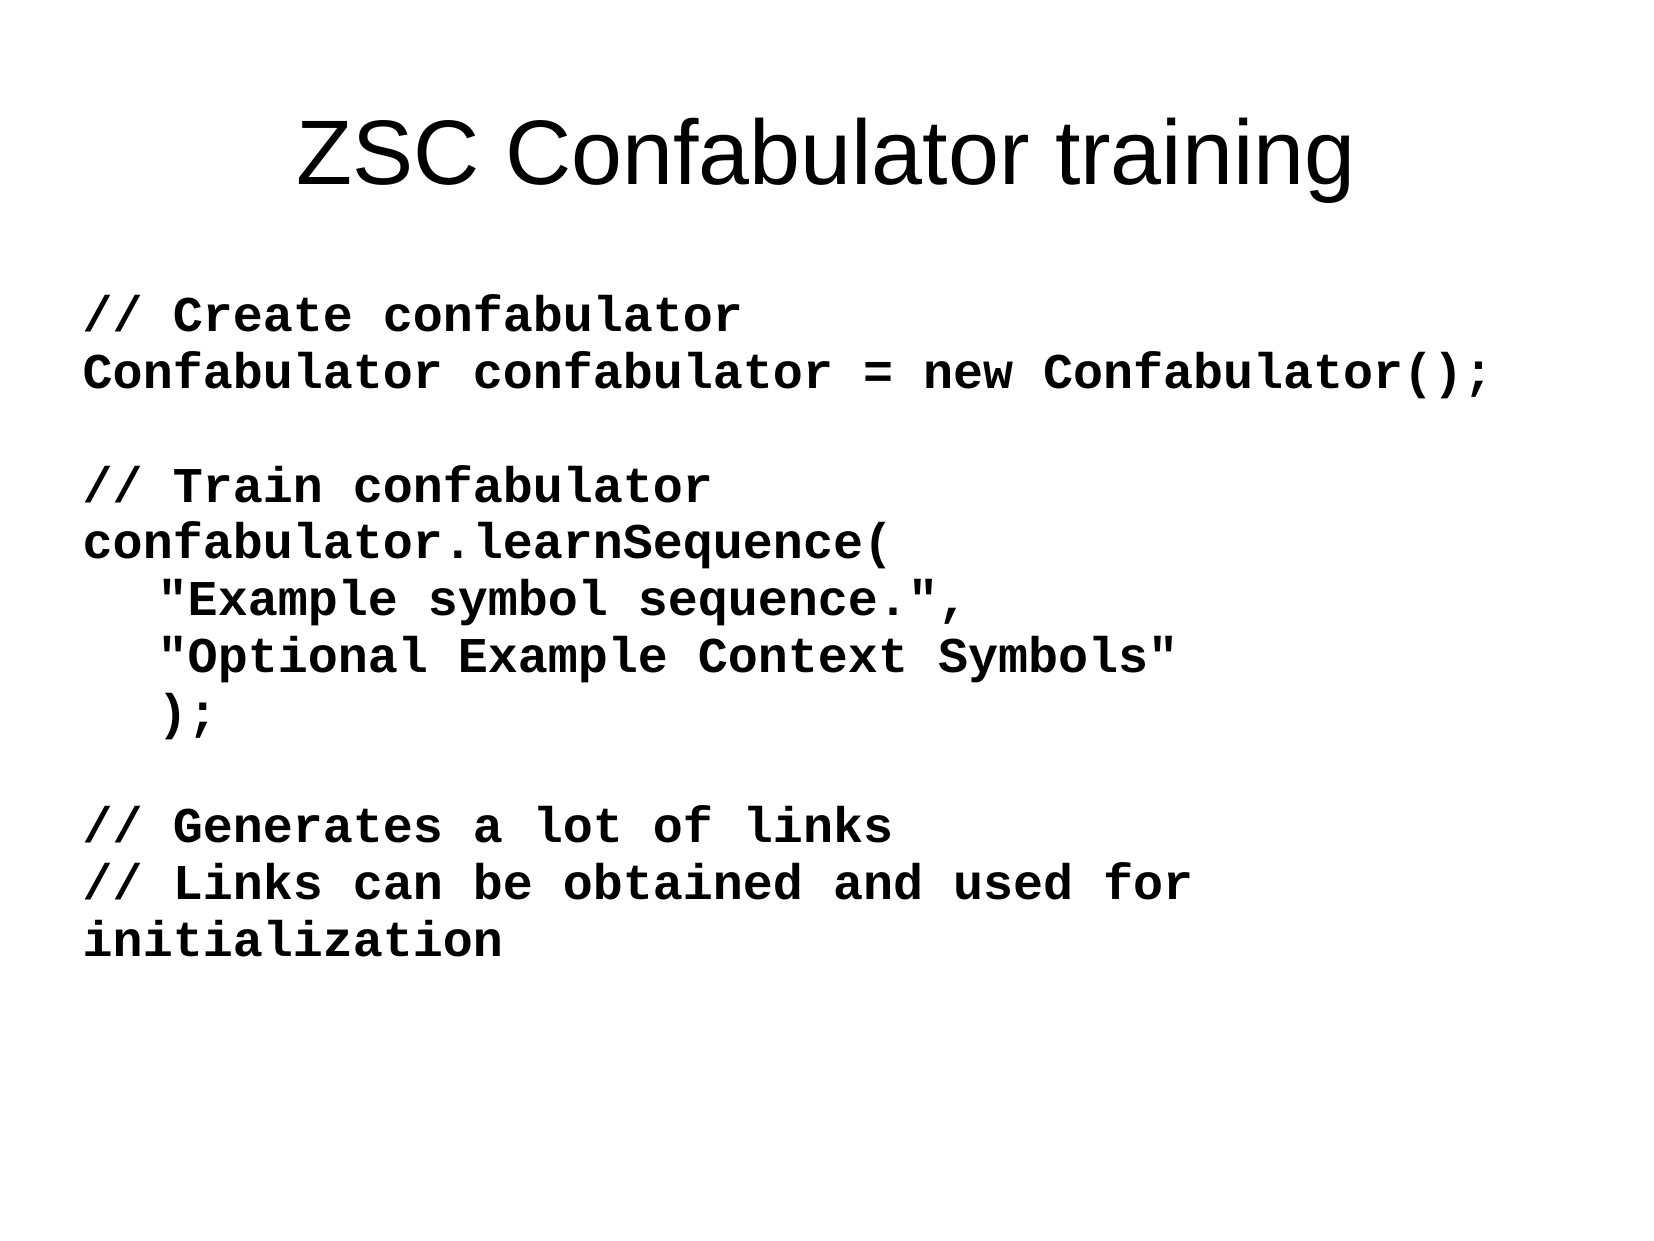

# ZSC Confabulator training
// Create confabulator
Confabulator confabulator = new Confabulator();
// Train confabulator
confabulator.learnSequence(
	"Example symbol sequence.",
	"Optional Example Context Symbols"
	);
// Generates a lot of links
// Links can be obtained and used for initialization